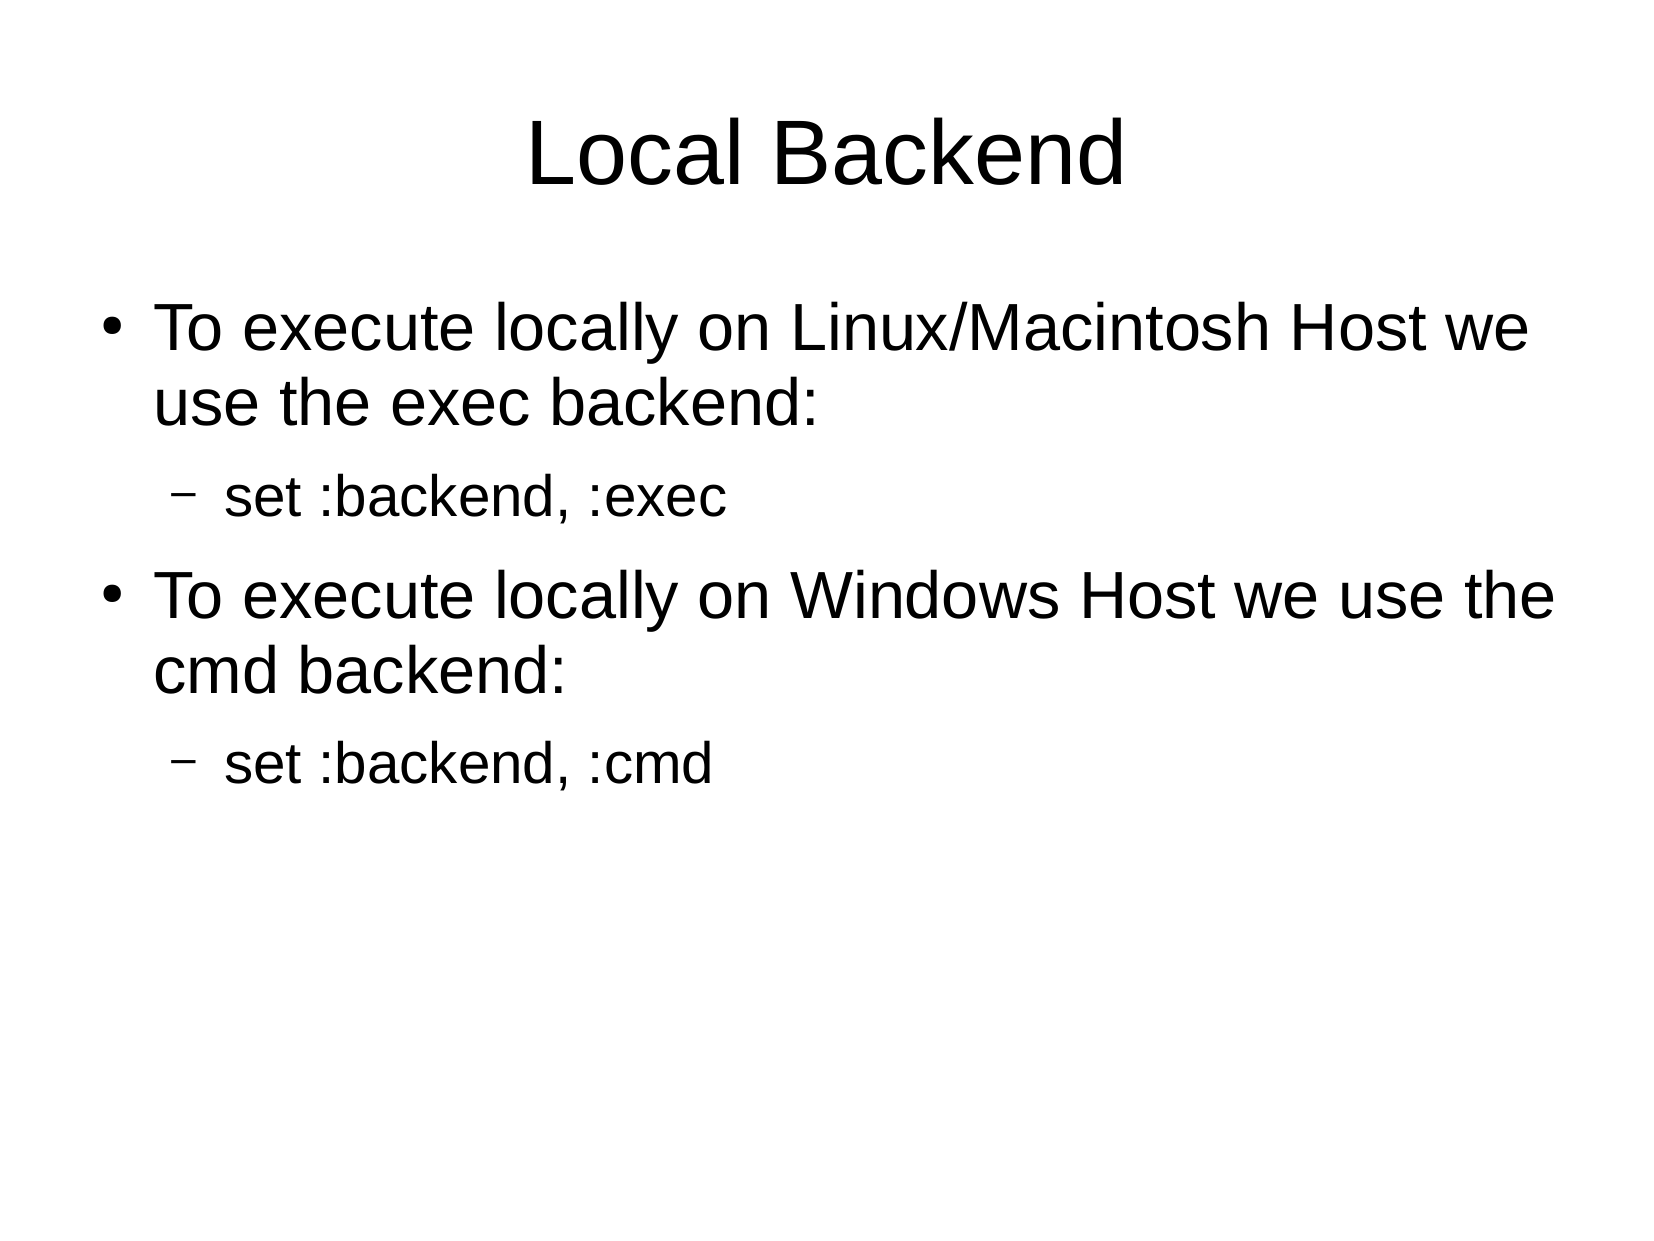

# Local Backend
To execute locally on Linux/Macintosh Host we use the exec backend:
set :backend, :exec
To execute locally on Windows Host we use the cmd backend:
set :backend, :cmd